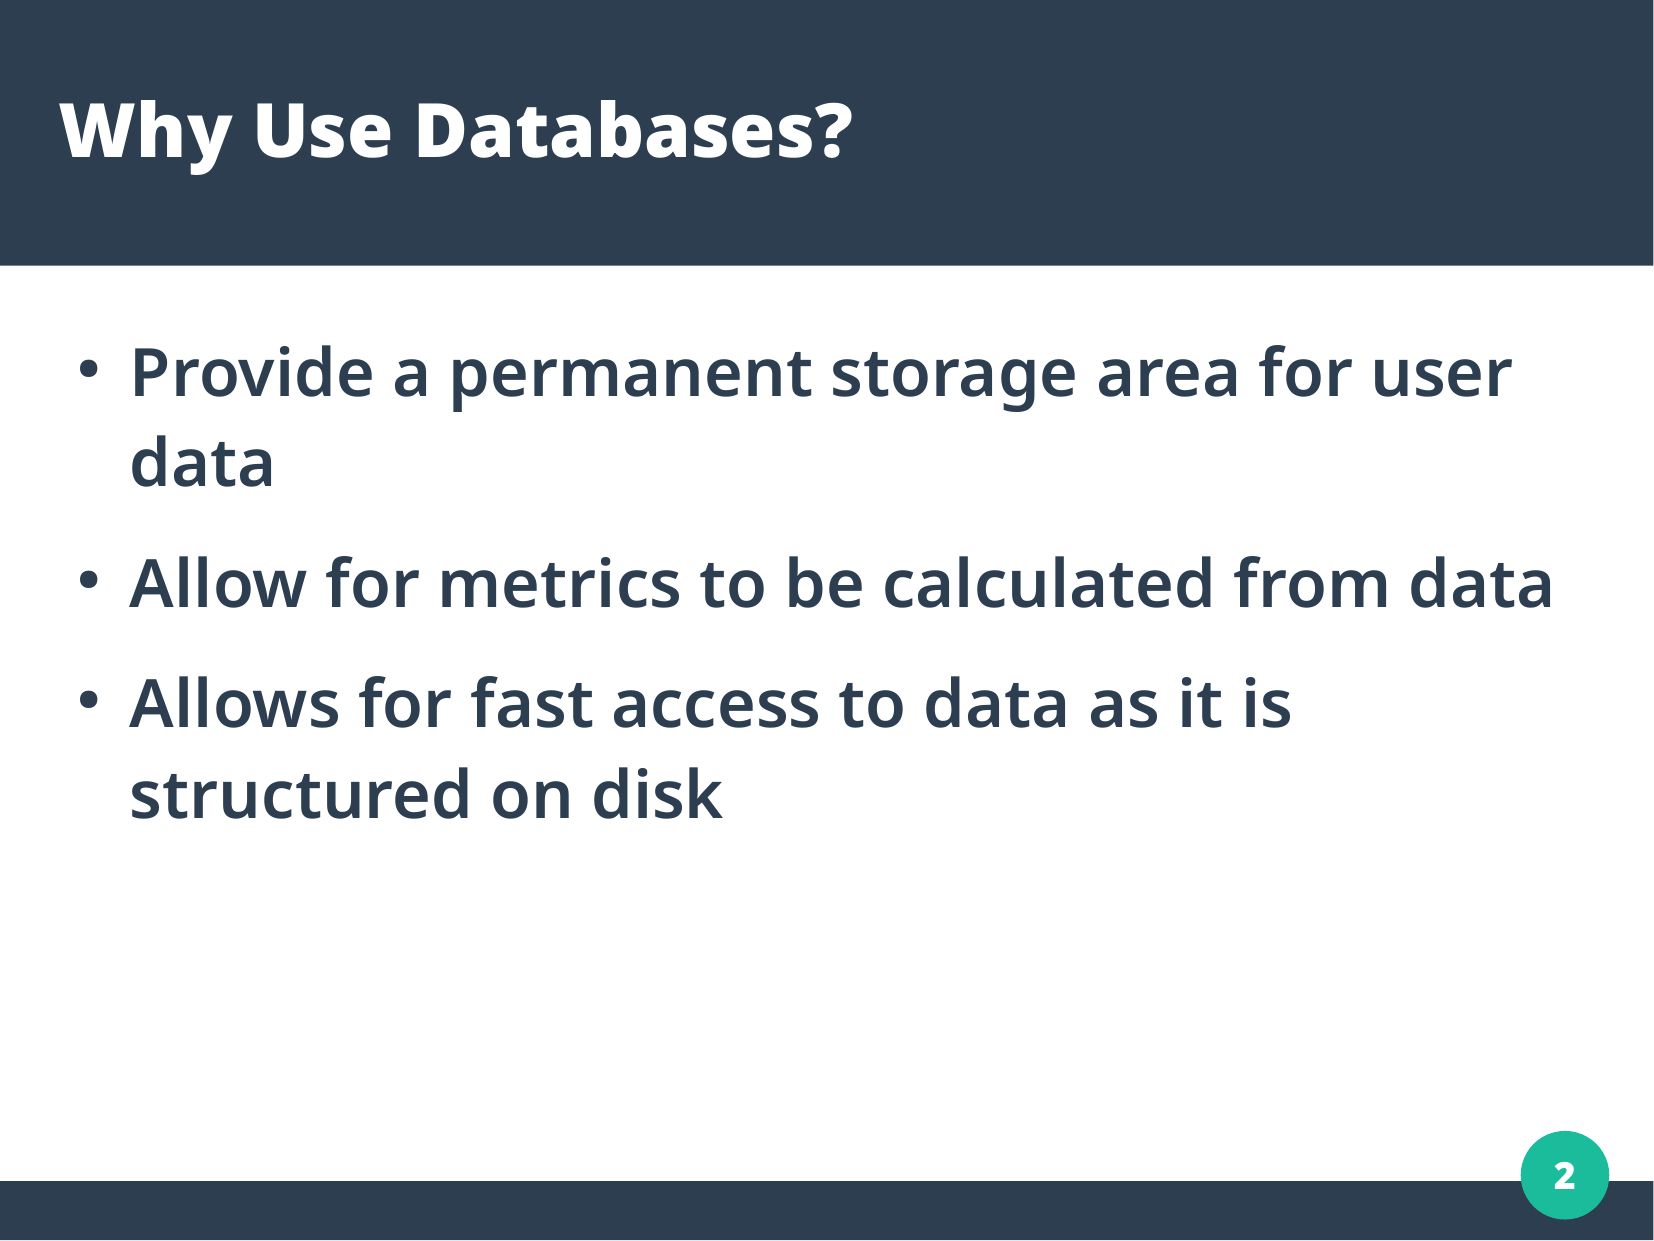

# Why Use Databases?
Provide a permanent storage area for user data
Allow for metrics to be calculated from data
Allows for fast access to data as it is structured on disk
2